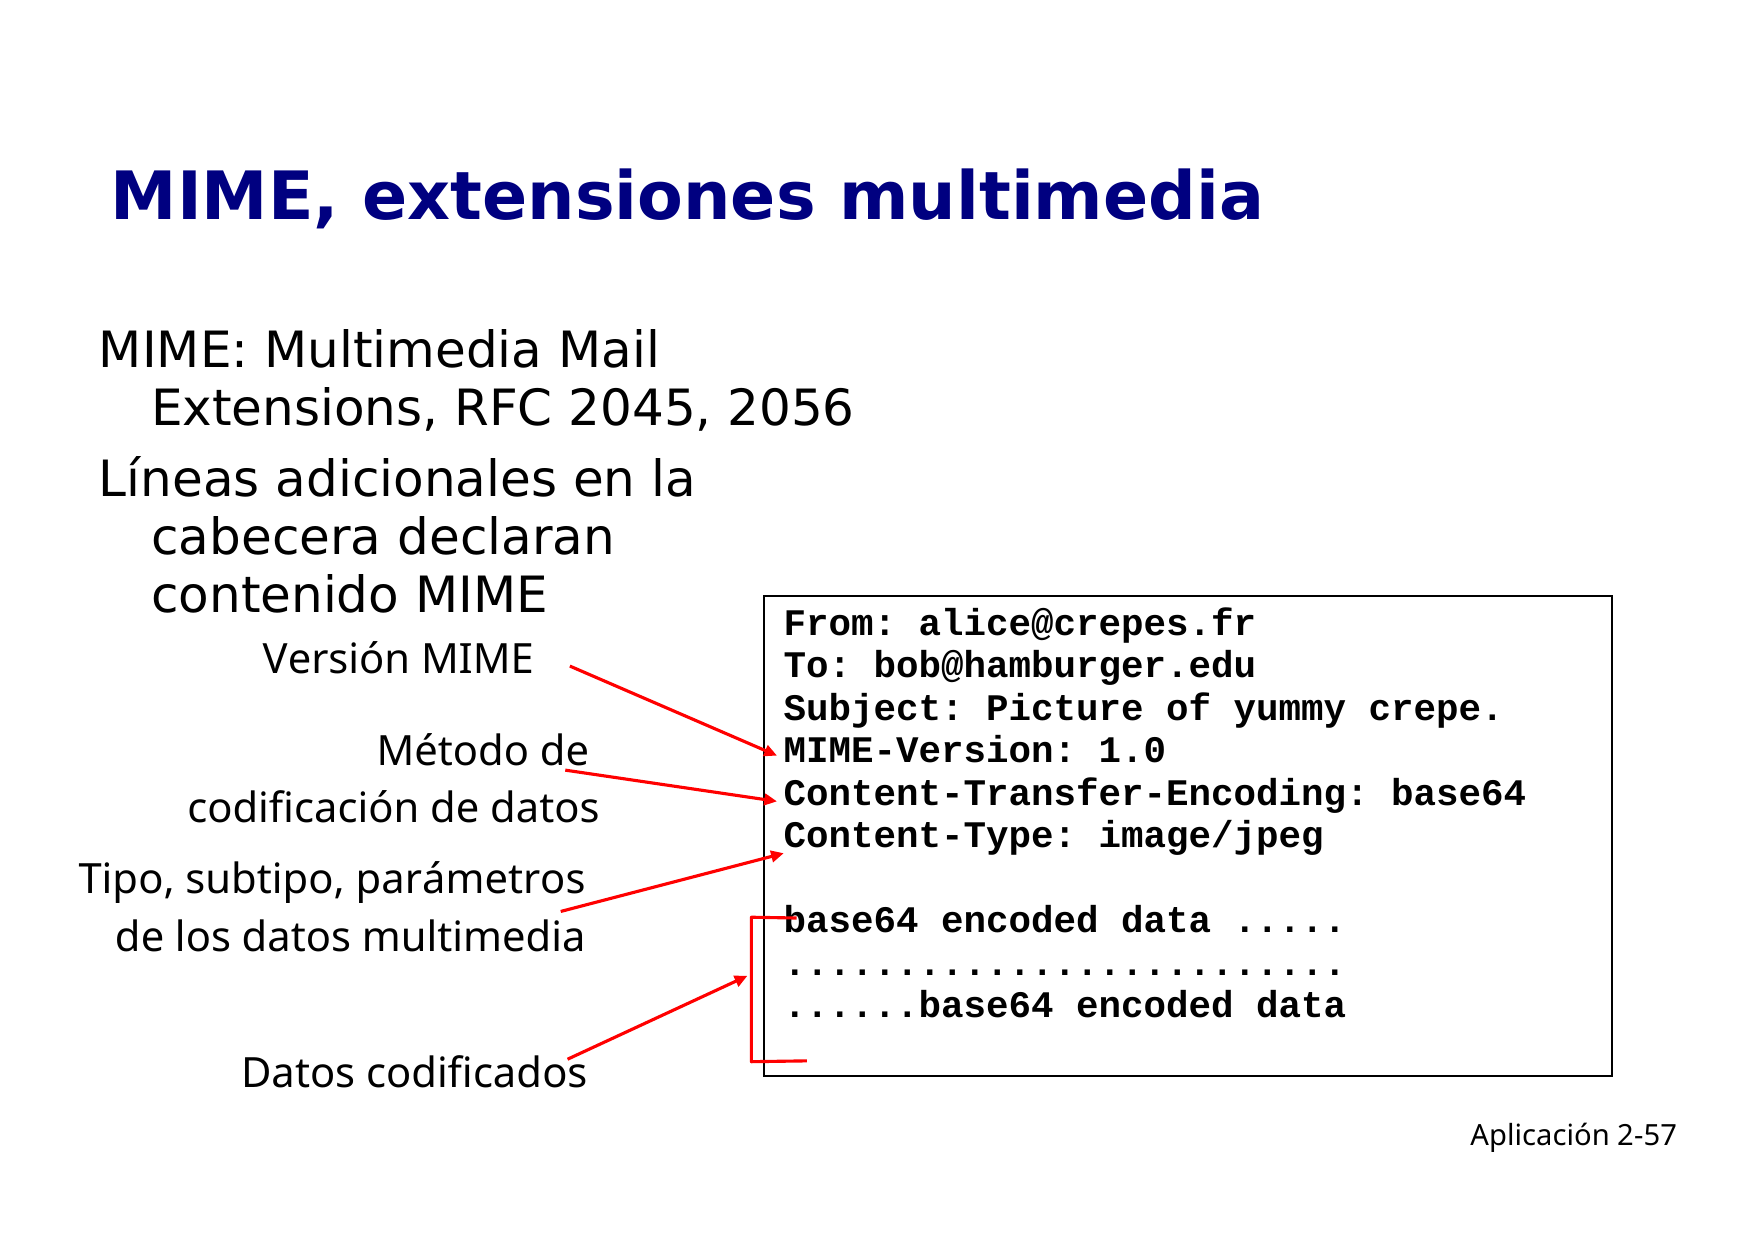

# MIME, extensiones multimedia
MIME: Multimedia Mail Extensions, RFC 2045, 2056
Líneas adicionales en la cabecera declaran contenido MIME
From: alice@crepes.fr
To: bob@hamburger.edu
Subject: Picture of yummy crepe.
MIME-Version: 1.0
Content-Transfer-Encoding: base64
Content-Type: image/jpeg
base64 encoded data .....
.........................
......base64 encoded data
Versión MIME
Método de
codificación de datos
Tipo, subtipo, parámetros
de los datos multimedia
Datos codificados